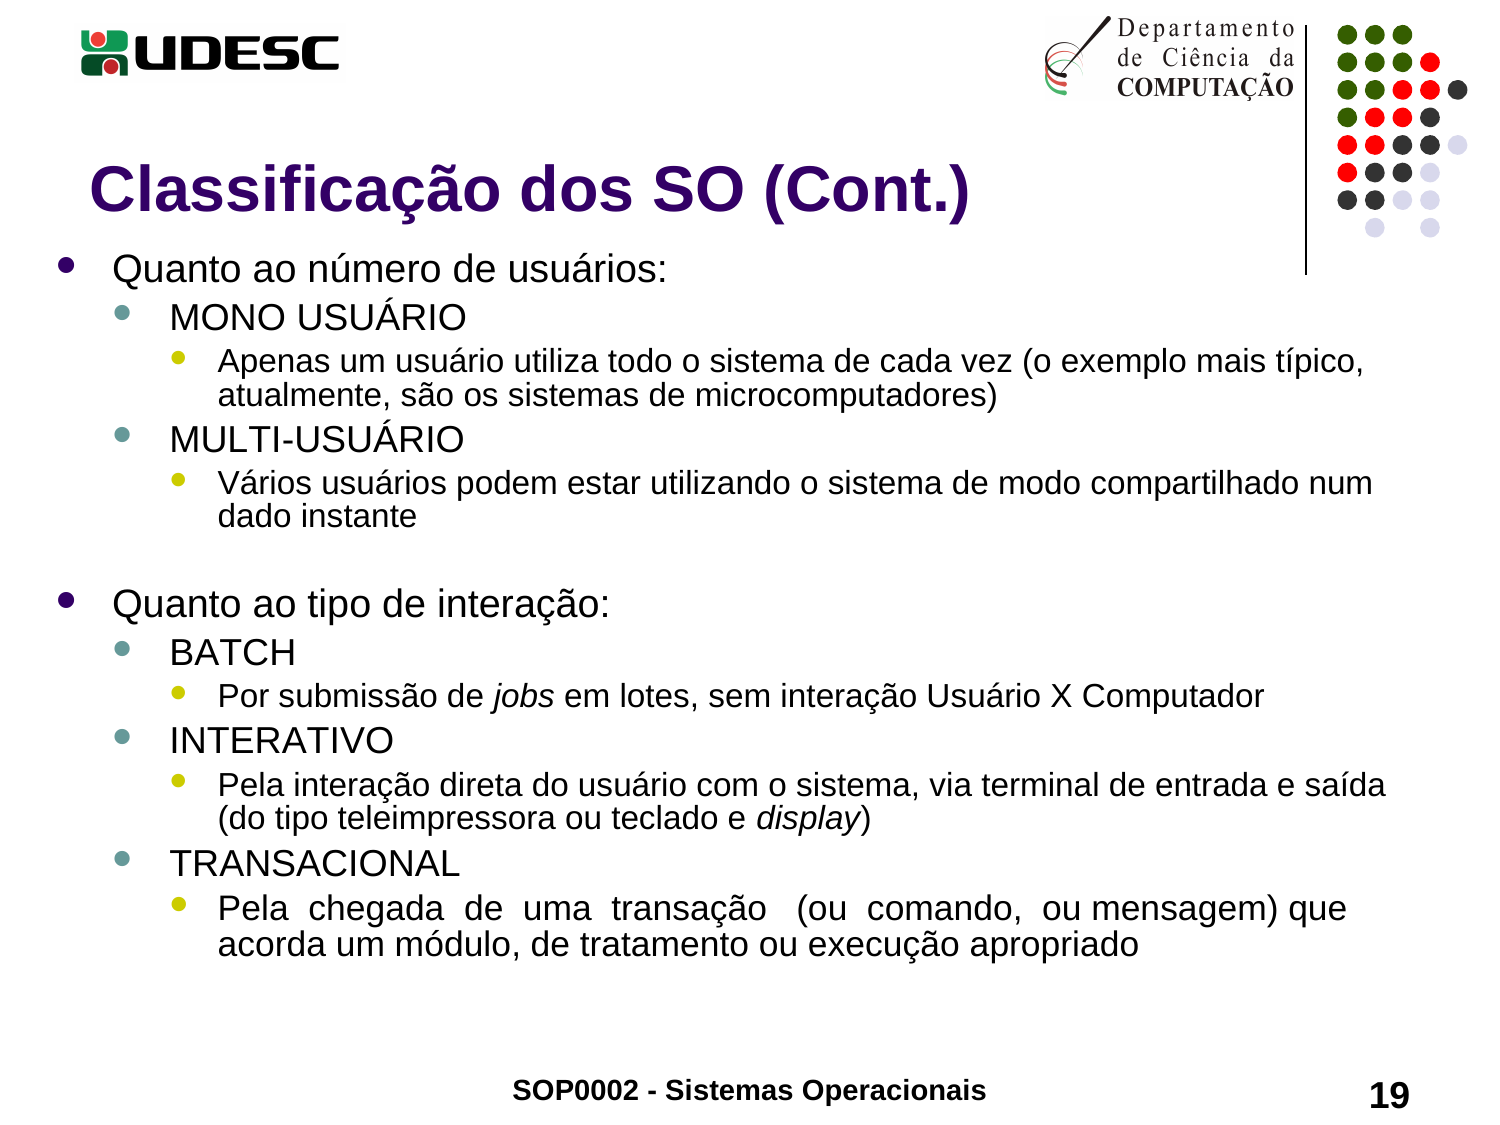

# Classificação dos SO (Cont.)
Quanto ao número de usuários:
MONO USUÁRIO
Apenas um usuário utiliza todo o sistema de cada vez (o exemplo mais típico, atualmente, são os sistemas de microcomputadores)
MULTI-USUÁRIO
Vários usuários podem estar utilizando o sistema de modo compartilhado num dado instante
Quanto ao tipo de interação:
BATCH
Por submissão de jobs em lotes, sem interação Usuário X Computador
INTERATIVO
Pela interação direta do usuário com o sistema, via terminal de entrada e saída (do tipo teleimpressora ou teclado e display)
TRANSACIONAL
Pela chegada de uma transação (ou comando, ou mensagem) que acorda um módulo, de tratamento ou execução apropriado
19